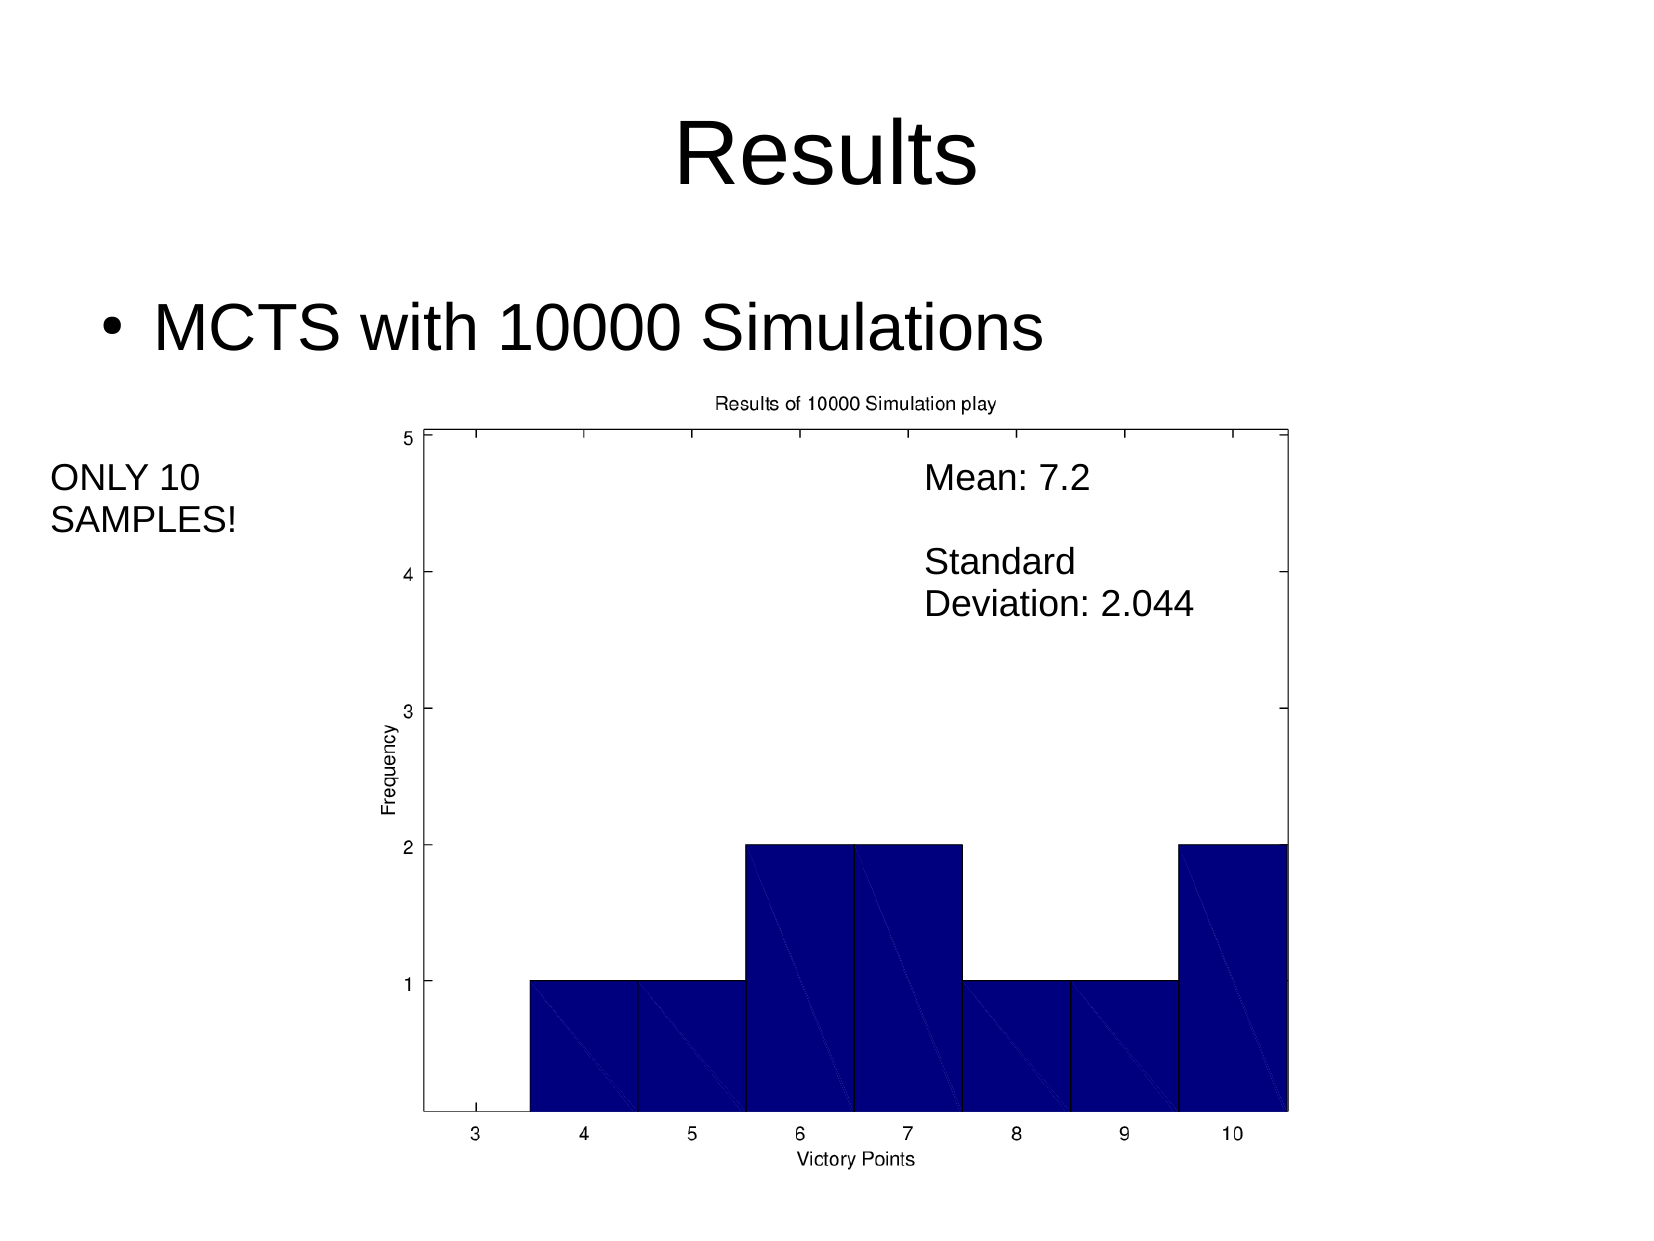

# Results
MCTS with 10000 Simulations
ONLY 10 SAMPLES!
Mean: 7.2
Standard
Deviation: 2.044